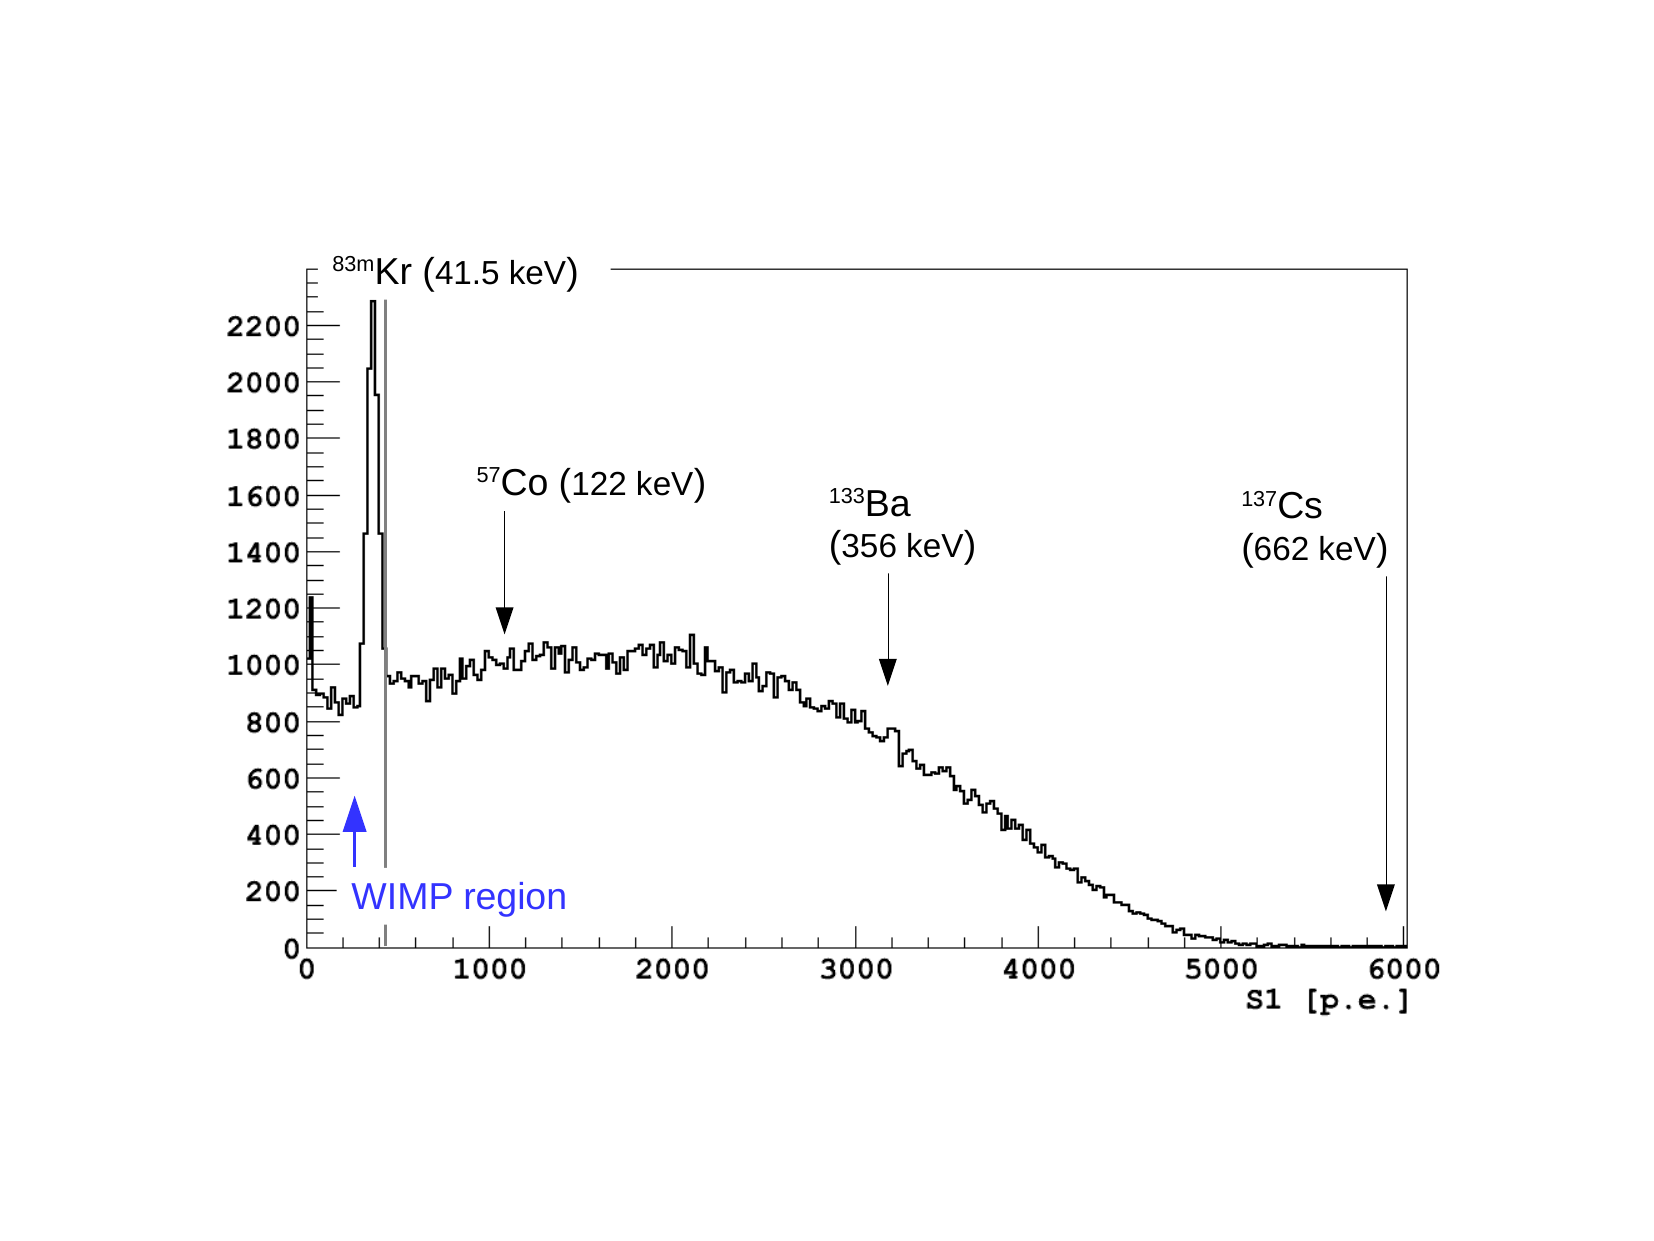

#
83mKr (41.5 keV)
57Co (122 keV)
133Ba
(356 keV)
137Cs
(662 keV)
WIMP region